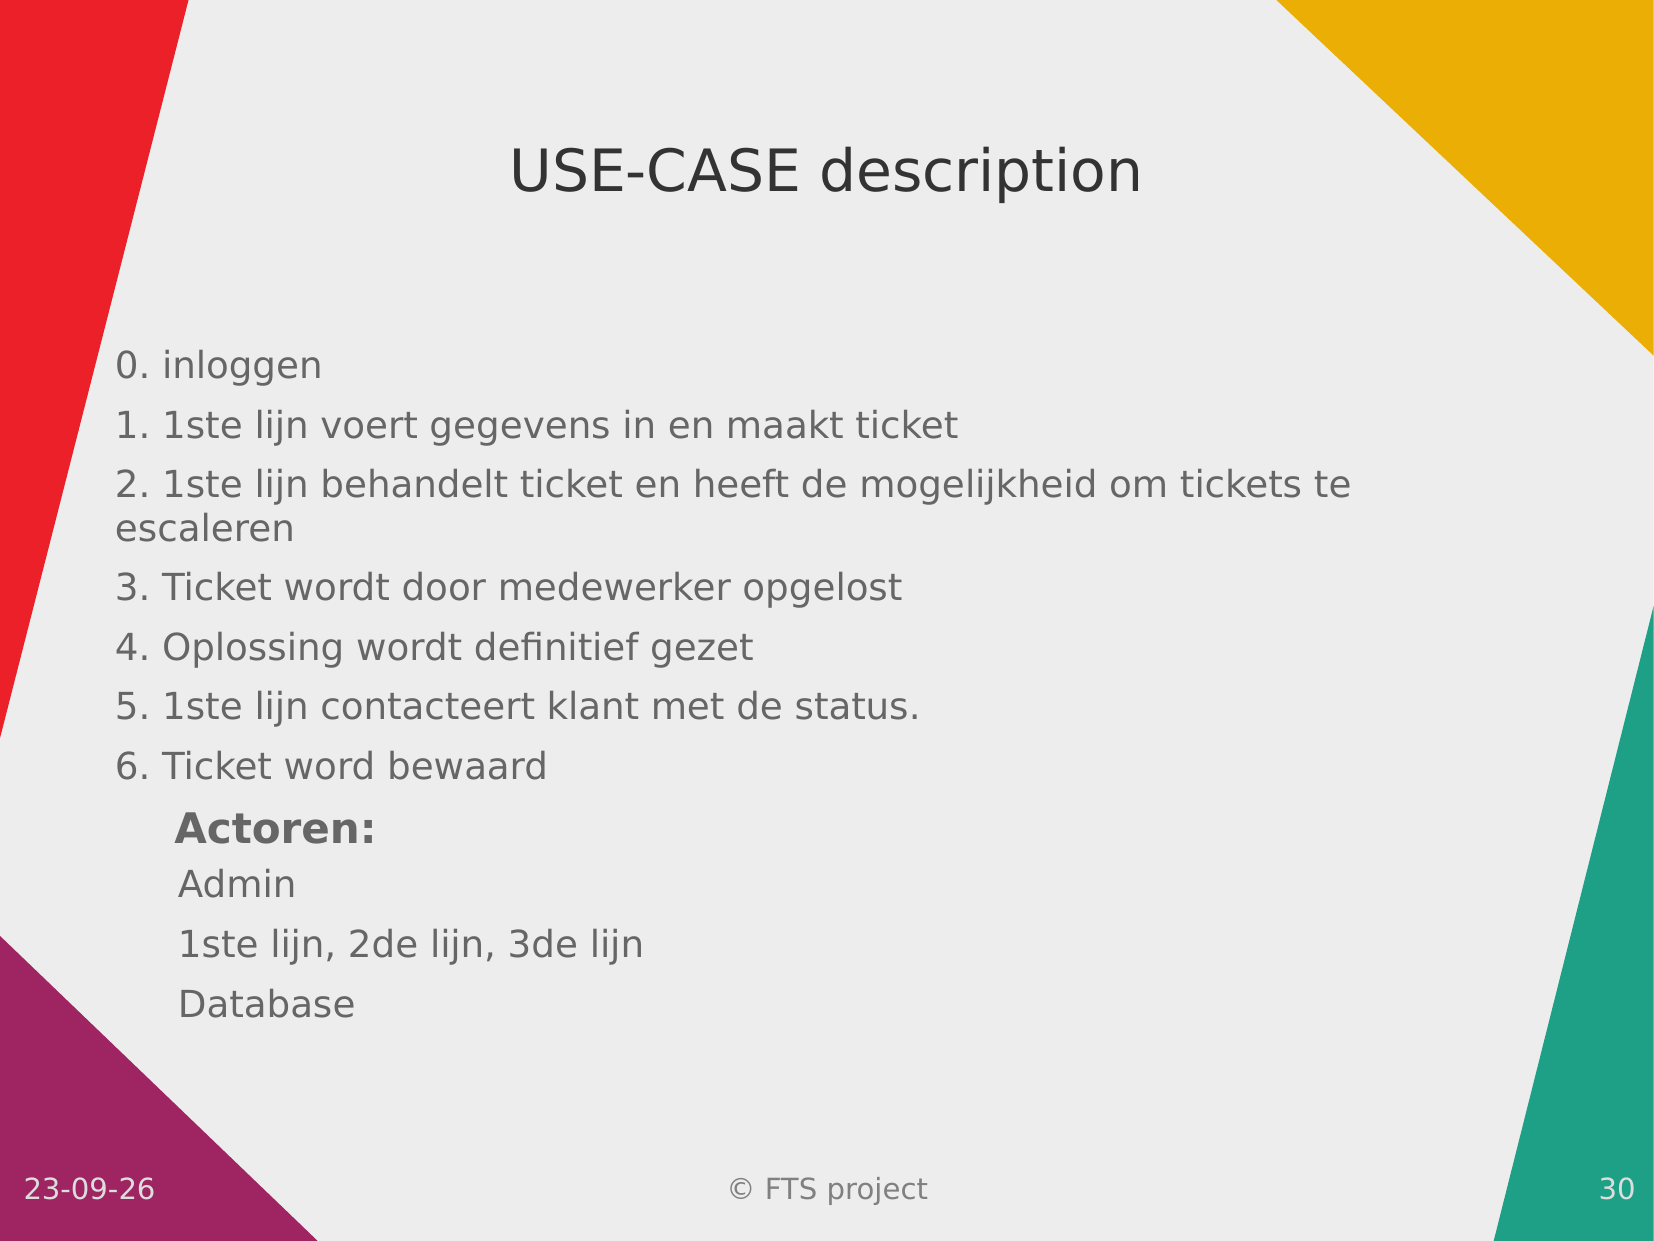

# USE-CASE description
0. inloggen
1. 1ste lijn voert gegevens in en maakt ticket
2. 1ste lijn behandelt ticket en heeft de mogelijkheid om tickets te escaleren
3. Ticket wordt door medewerker opgelost
4. Oplossing wordt definitief gezet
5. 1ste lijn contacteert klant met de status.
6. Ticket word bewaard
Actoren:
Admin
1ste lijn, 2de lijn, 3de lijn
Database
© FTS project
30